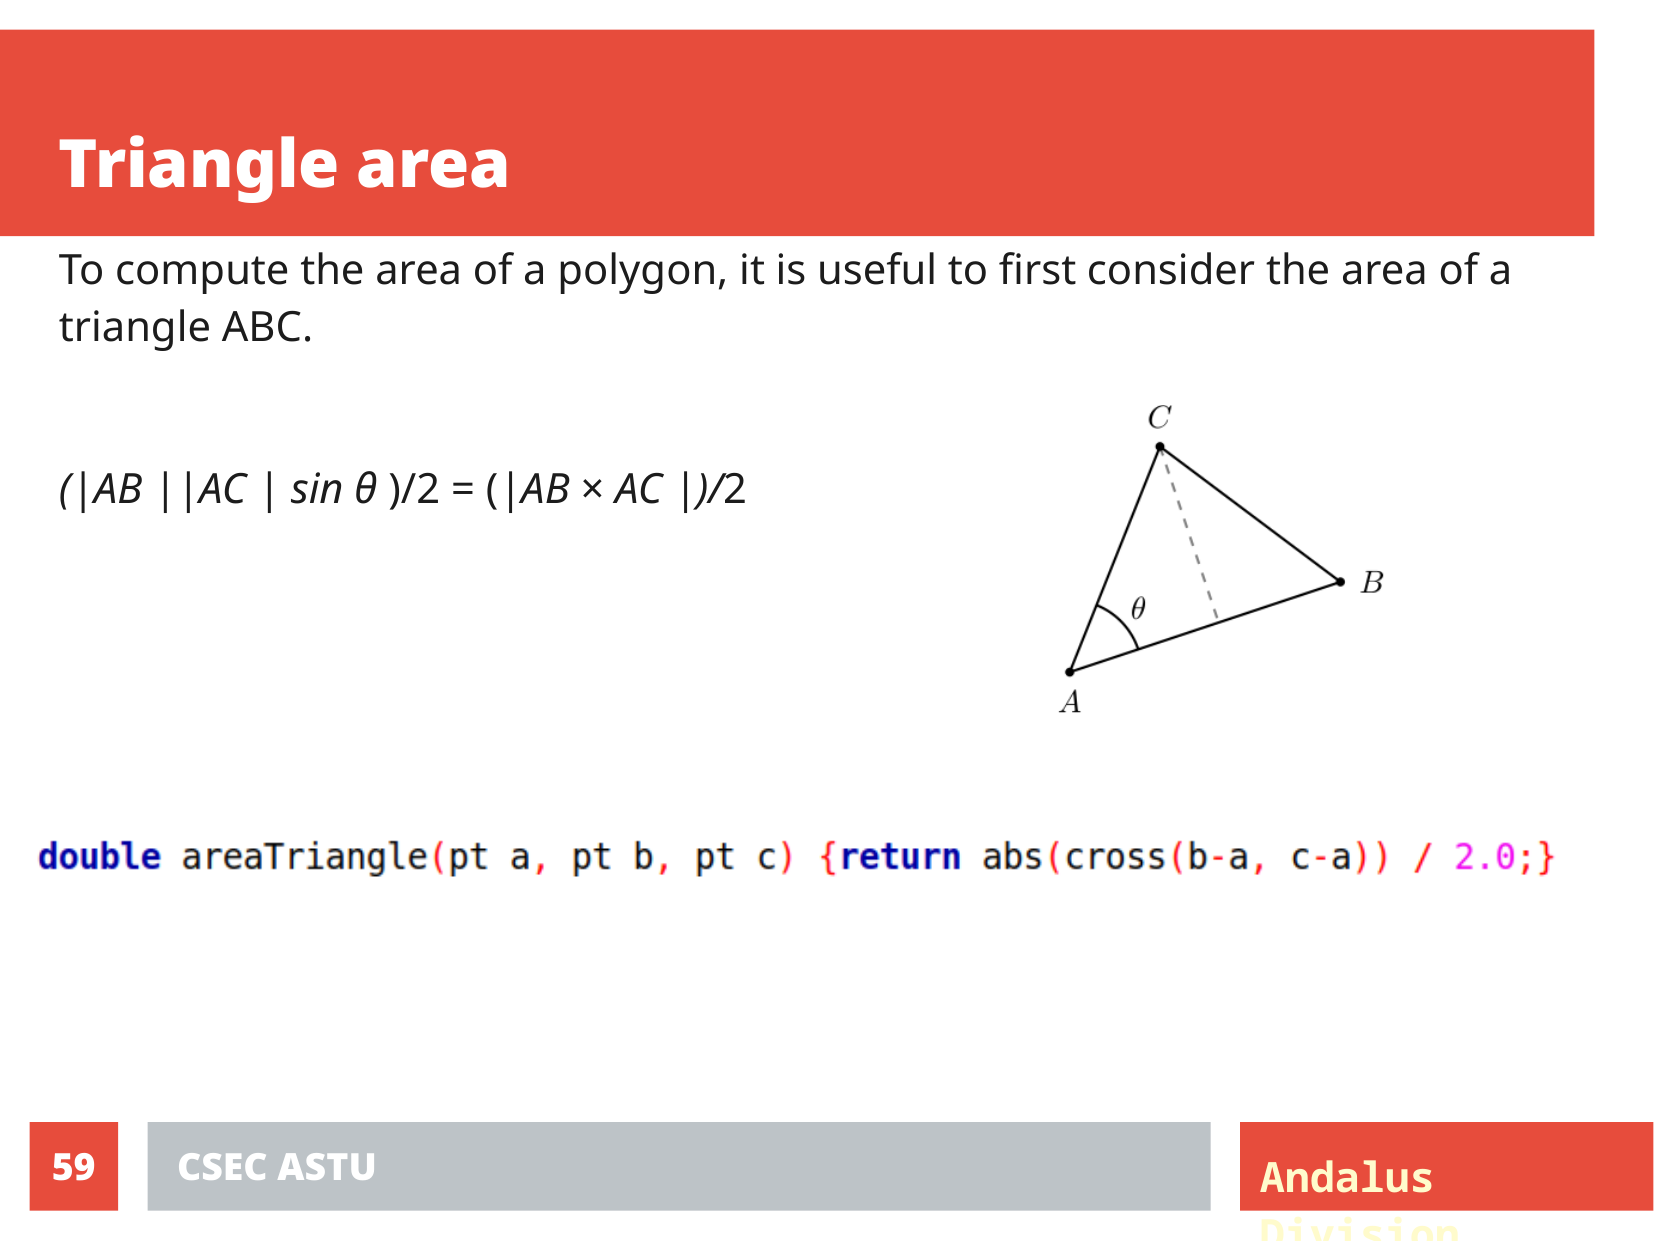

# Triangle area
To compute the area of a polygon, it is useful to first consider the area of a triangle ABC.
(|AB ||AC | sin θ )/2 = (|AB × AC |)/2
59
CSEC ASTU
Andalus Division